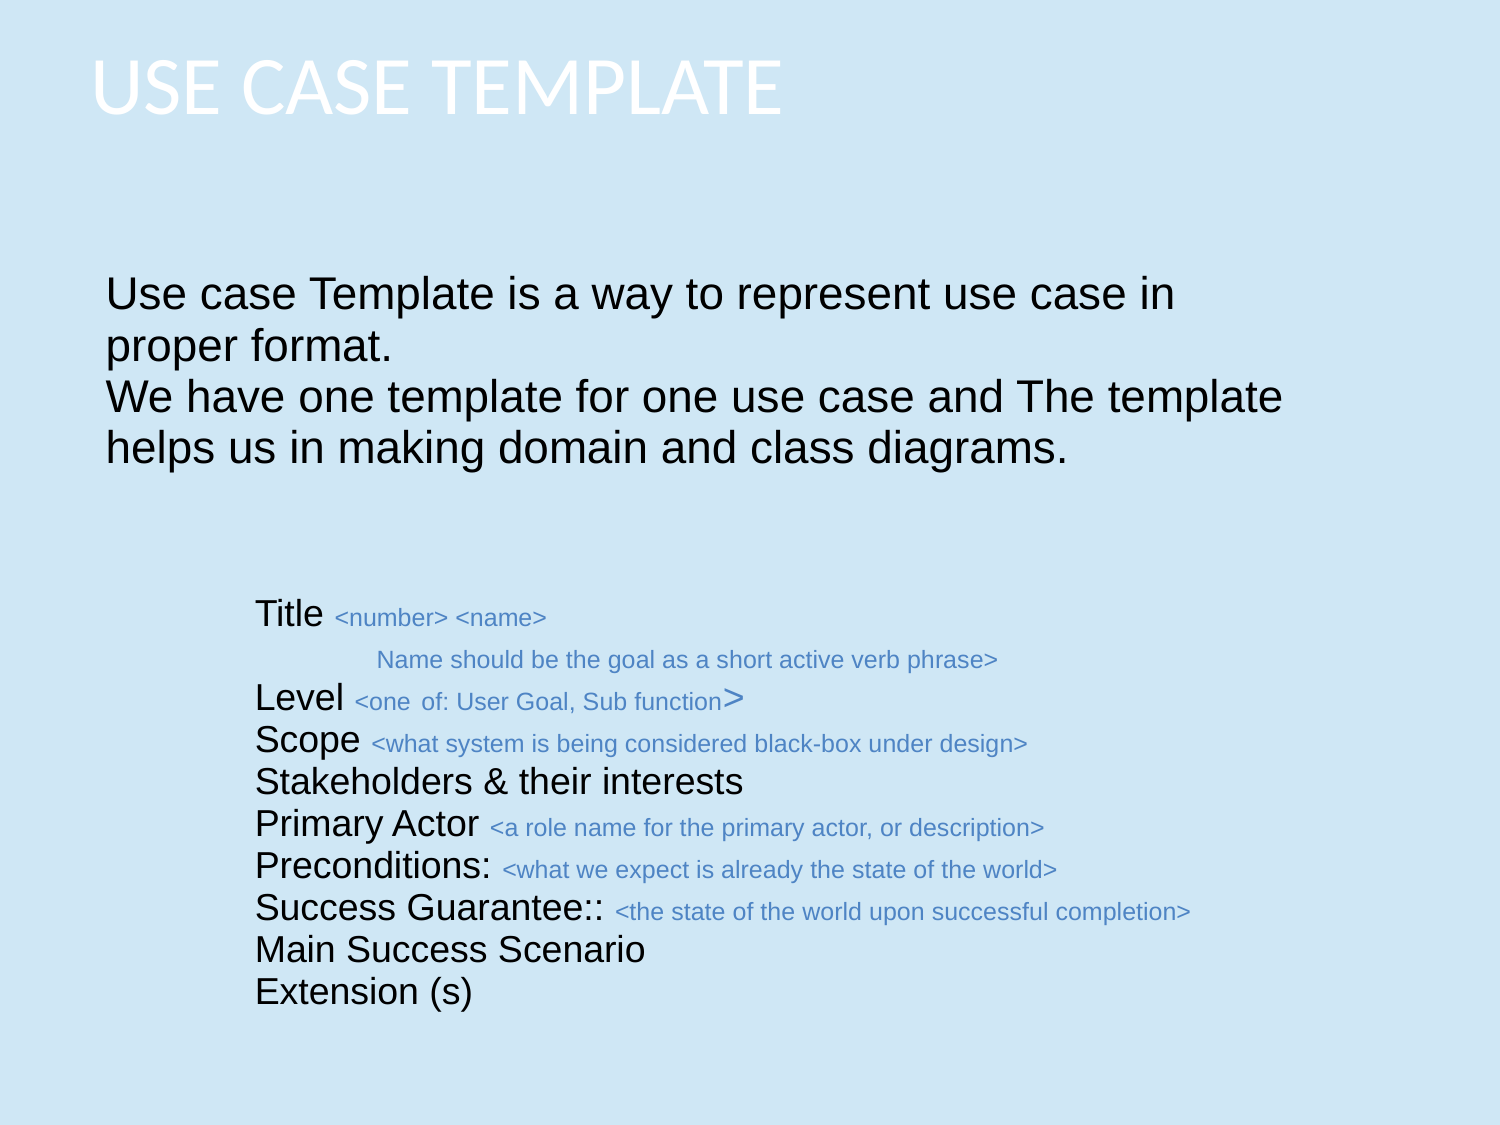

# USE CASE TEMPLATE
 Use case Template is a way to represent use case in
 proper format.
 We have one template for one use case and The template
 helps us in making domain and class diagrams.
Title <name>
	Name should be the goal as a short active verb phrase>
Level <one of: User Goal, Sub function>
Scope <what system is being considered black-box under design>
Stakeholders & their interests
Primary Actor <a role name for the primary actor, or description>
Preconditions: <what we expect is already the state of the world>
Success Guarantee:: <the state of the world upon successful completion>
Main Success Scenario
Extension (s)‏